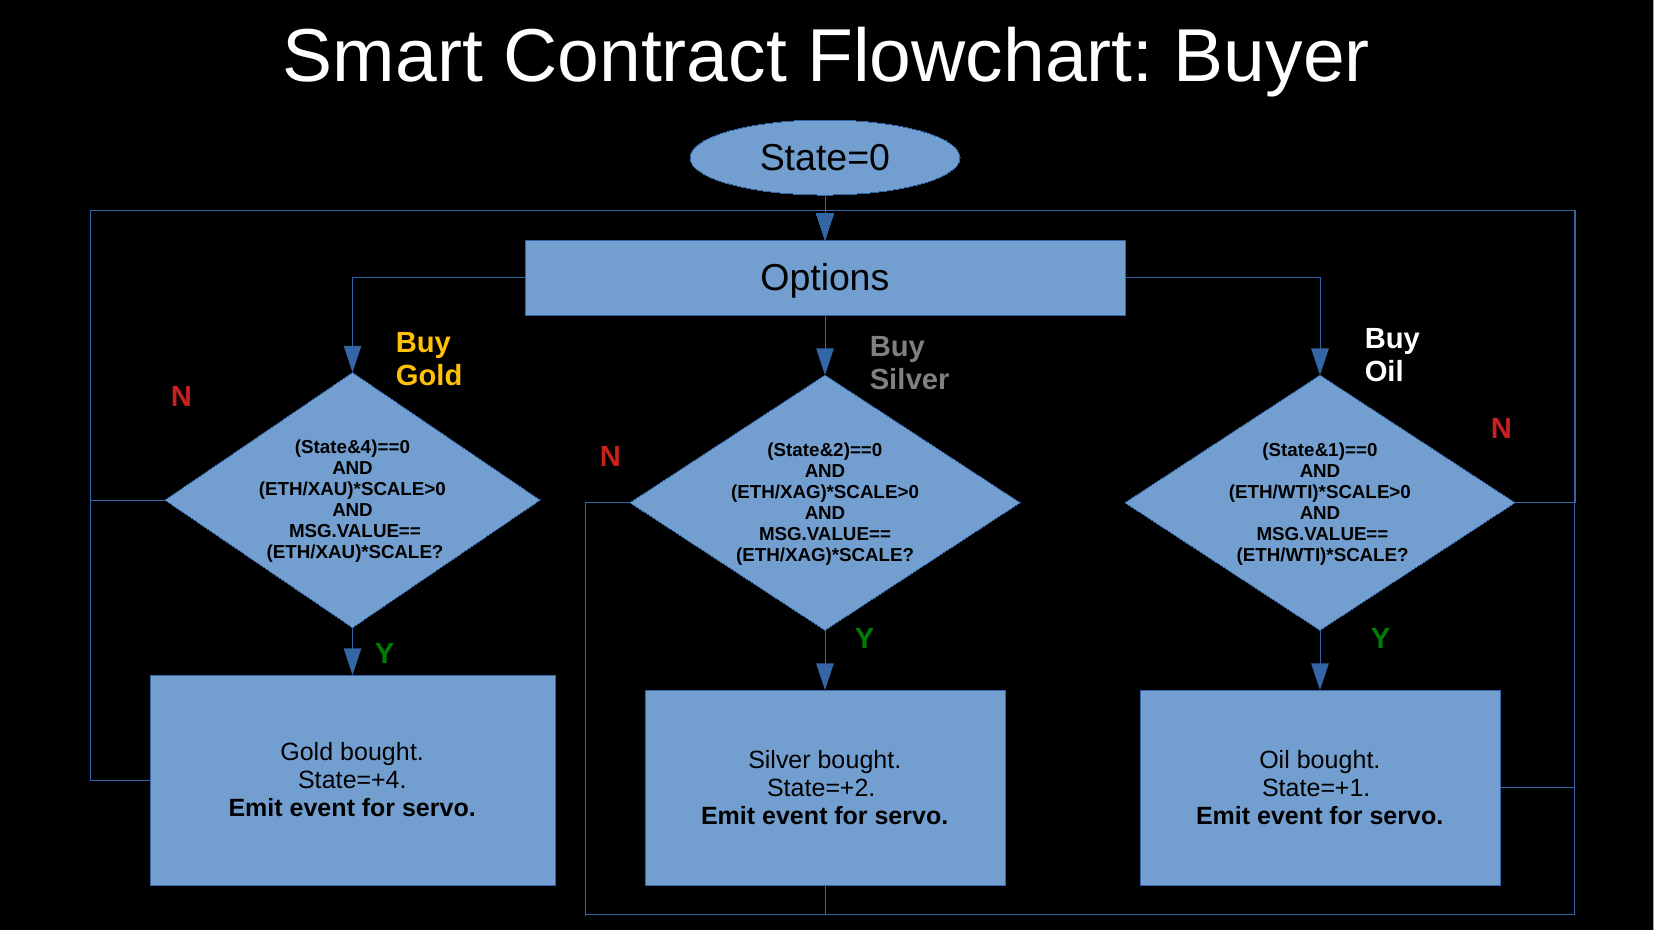

Smart Contract Flowchart: Buyer
State=0
Options
Buy
Oil
Buy Gold
Buy Silver
N
(State&4)==0
AND
(ETH/XAU)*SCALE>0
AND
 MSG.VALUE==
 (ETH/XAU)*SCALE?
(State&2)==0
AND
(ETH/XAG)*SCALE>0
AND
 MSG.VALUE==
(ETH/XAG)*SCALE?
(State&1)==0
AND
(ETH/WTI)*SCALE>0
AND
 MSG.VALUE==
 (ETH/WTI)*SCALE?
N
N
Y
Y
Y
Gold bought.
State=+4.
Emit event for servo.
Silver bought.
State=+2.
Emit event for servo.
Oil bought.
State=+1.
Emit event for servo.